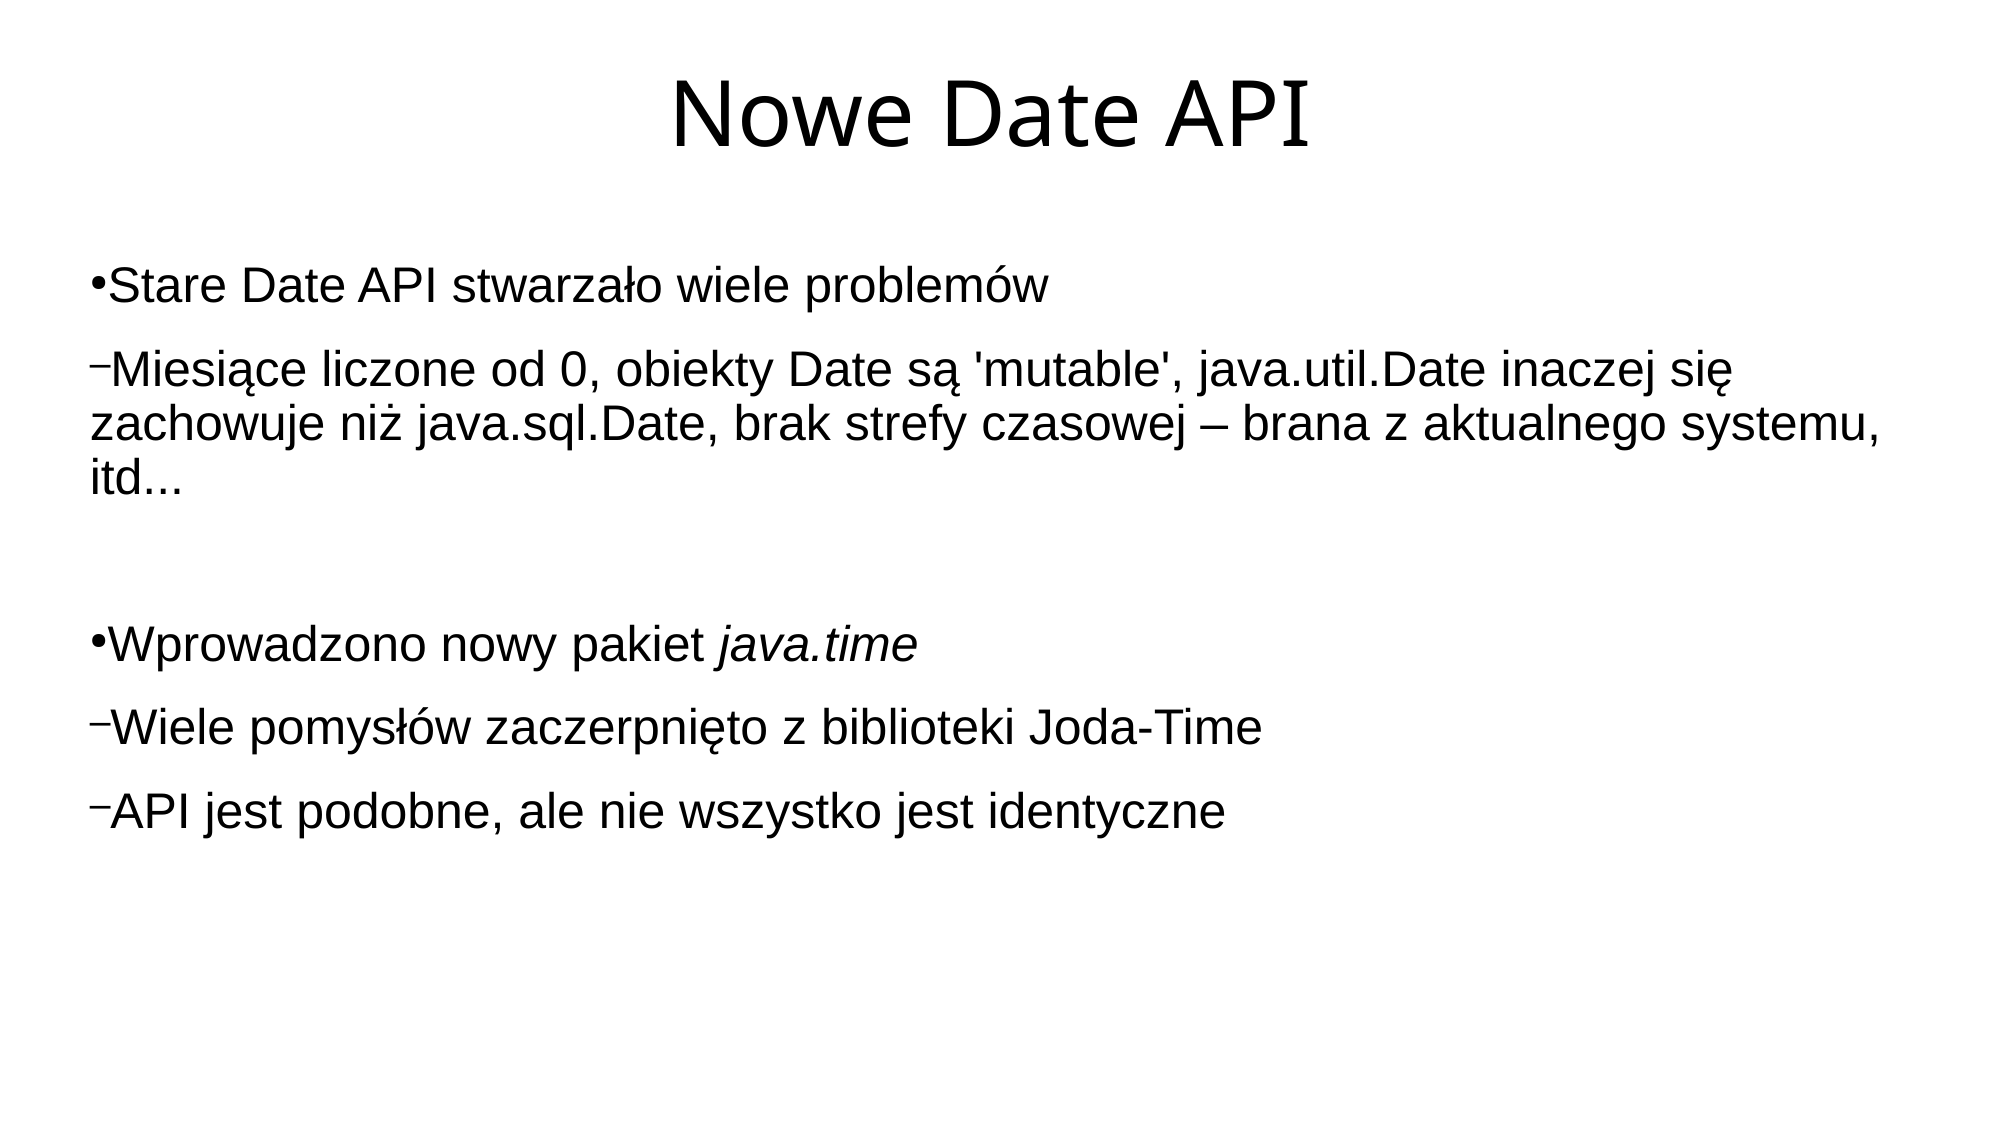

# Nowe Date API
Stare Date API stwarzało wiele problemów
Miesiące liczone od 0, obiekty Date są 'mutable', java.util.Date inaczej się zachowuje niż java.sql.Date, brak strefy czasowej – brana z aktualnego systemu, itd...
Wprowadzono nowy pakiet java.time
Wiele pomysłów zaczerpnięto z biblioteki Joda-Time
API jest podobne, ale nie wszystko jest identyczne